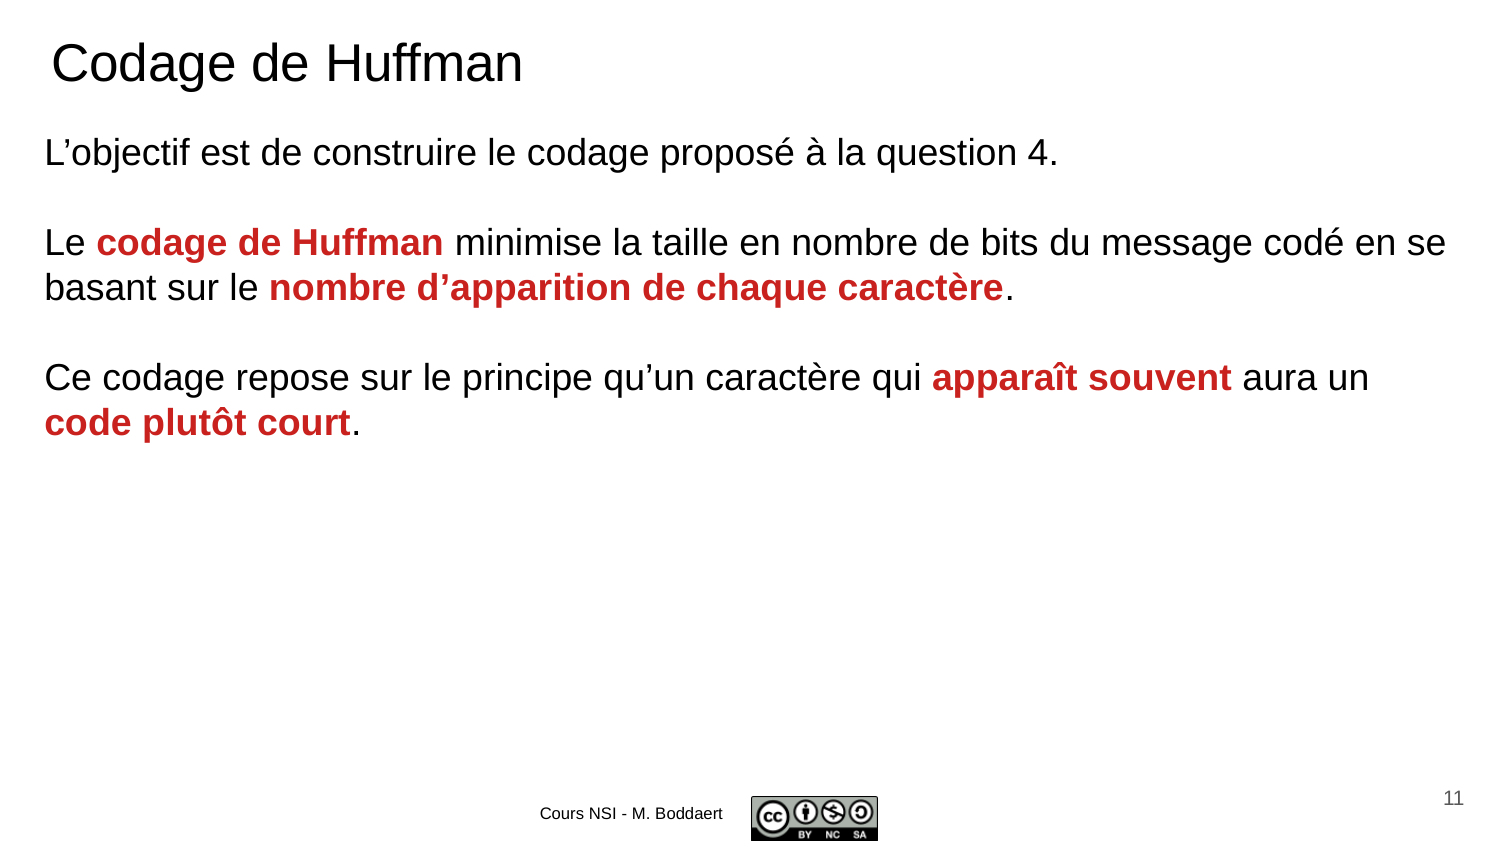

# Codage de Huffman
L’objectif est de construire le codage proposé à la question 4.
Le codage de Huffman minimise la taille en nombre de bits du message codé en se basant sur le nombre d’apparition de chaque caractère.
Ce codage repose sur le principe qu’un caractère qui apparaît souvent aura un code plutôt court.